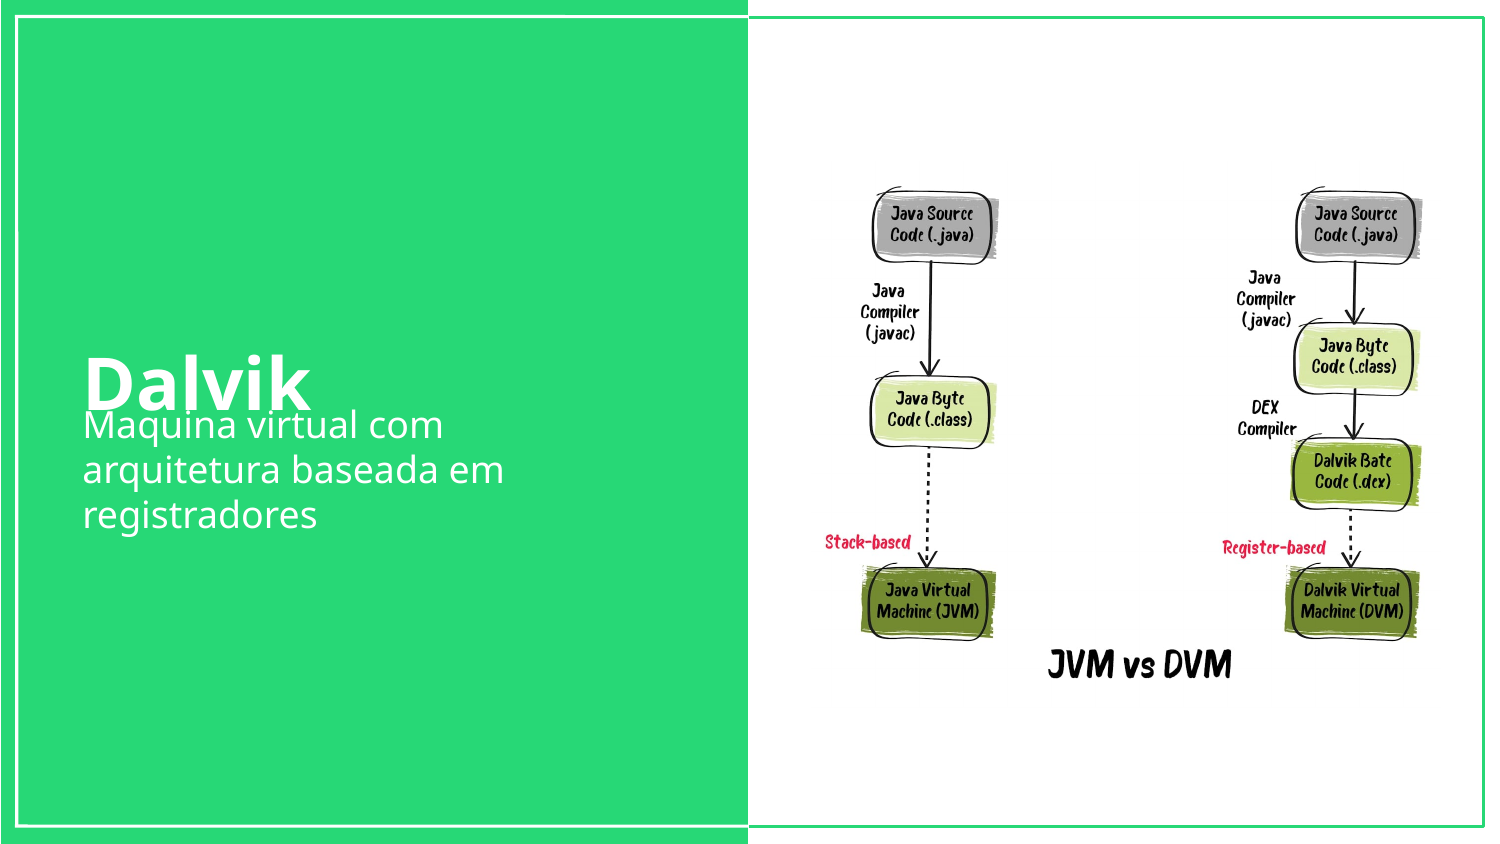

Dalvik
# Maquina virtual com arquitetura baseada em registradores